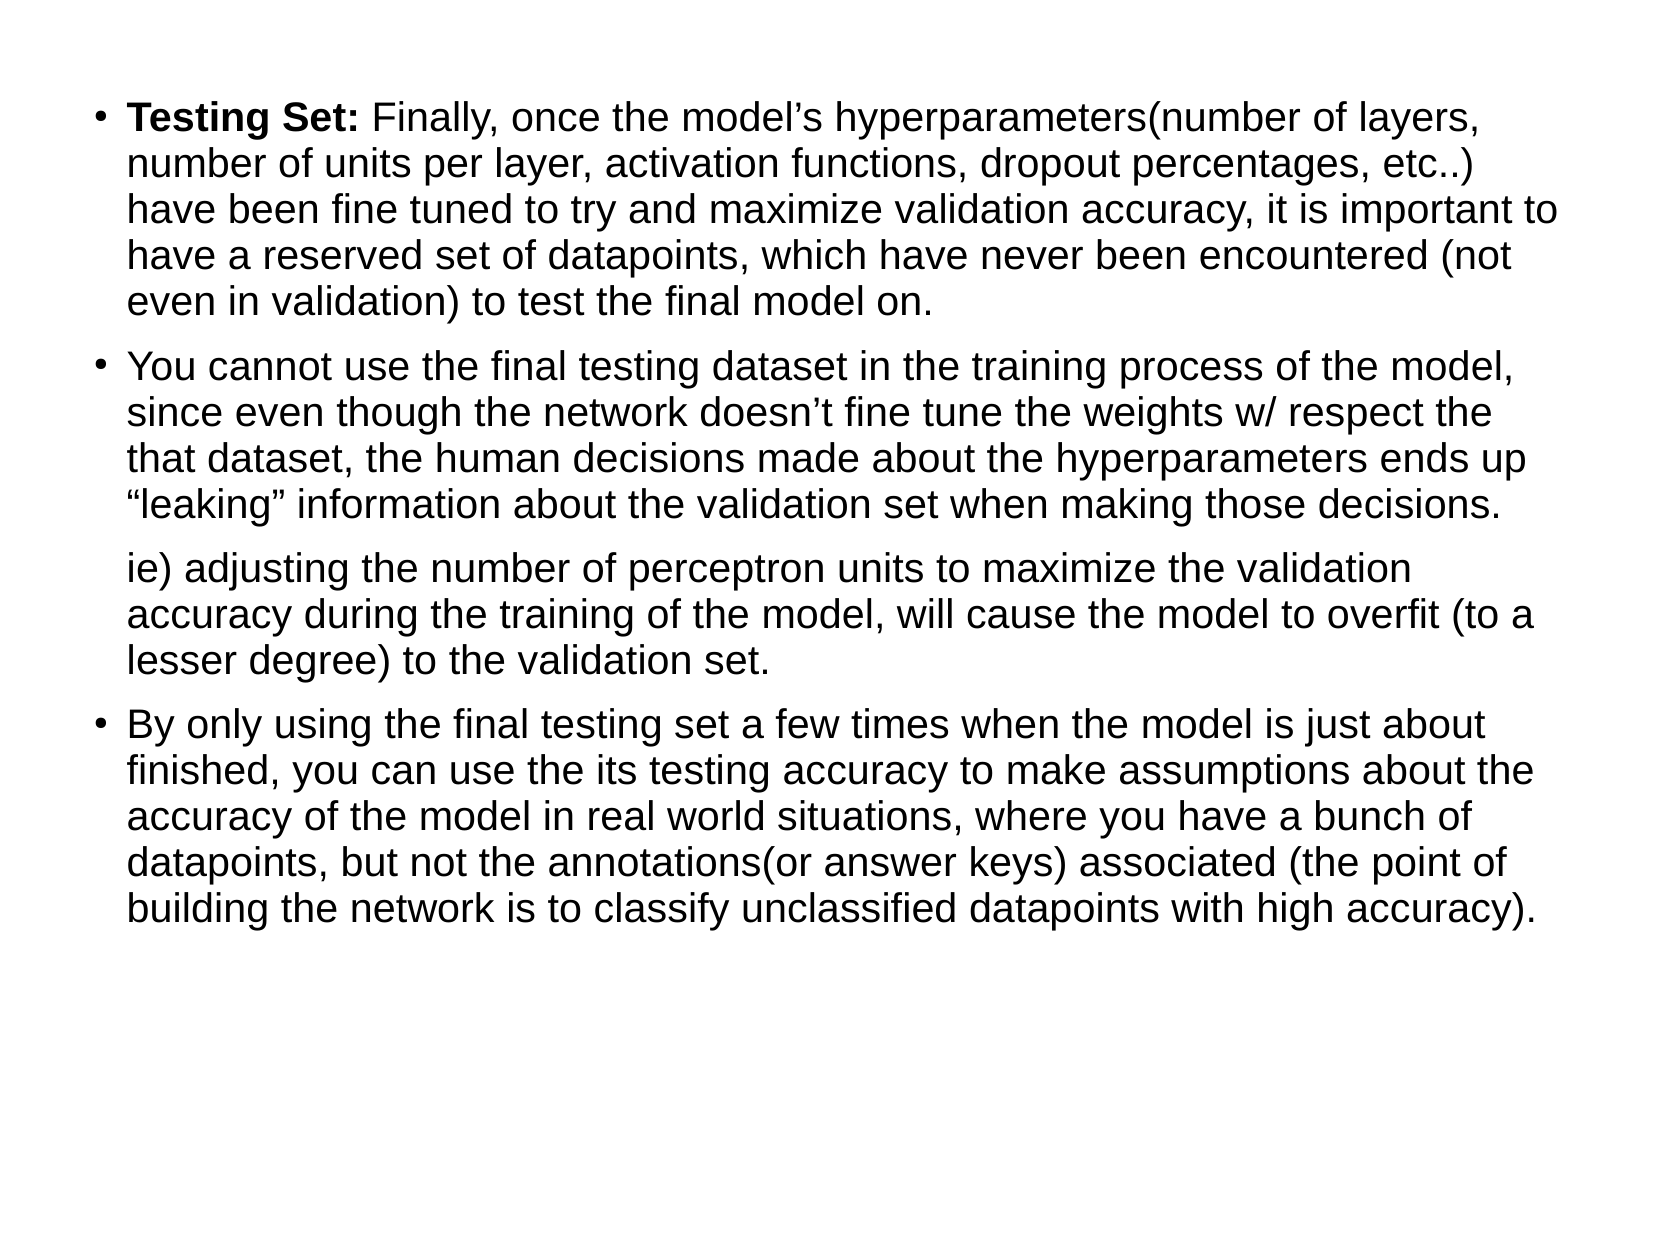

# Testing Set: Finally, once the model’s hyperparameters(number of layers, number of units per layer, activation functions, dropout percentages, etc..) have been fine tuned to try and maximize validation accuracy, it is important to have a reserved set of datapoints, which have never been encountered (not even in validation) to test the final model on.
You cannot use the final testing dataset in the training process of the model, since even though the network doesn’t fine tune the weights w/ respect the that dataset, the human decisions made about the hyperparameters ends up “leaking” information about the validation set when making those decisions.
ie) adjusting the number of perceptron units to maximize the validation accuracy during the training of the model, will cause the model to overfit (to a lesser degree) to the validation set.
By only using the final testing set a few times when the model is just about finished, you can use the its testing accuracy to make assumptions about the accuracy of the model in real world situations, where you have a bunch of datapoints, but not the annotations(or answer keys) associated (the point of building the network is to classify unclassified datapoints with high accuracy).